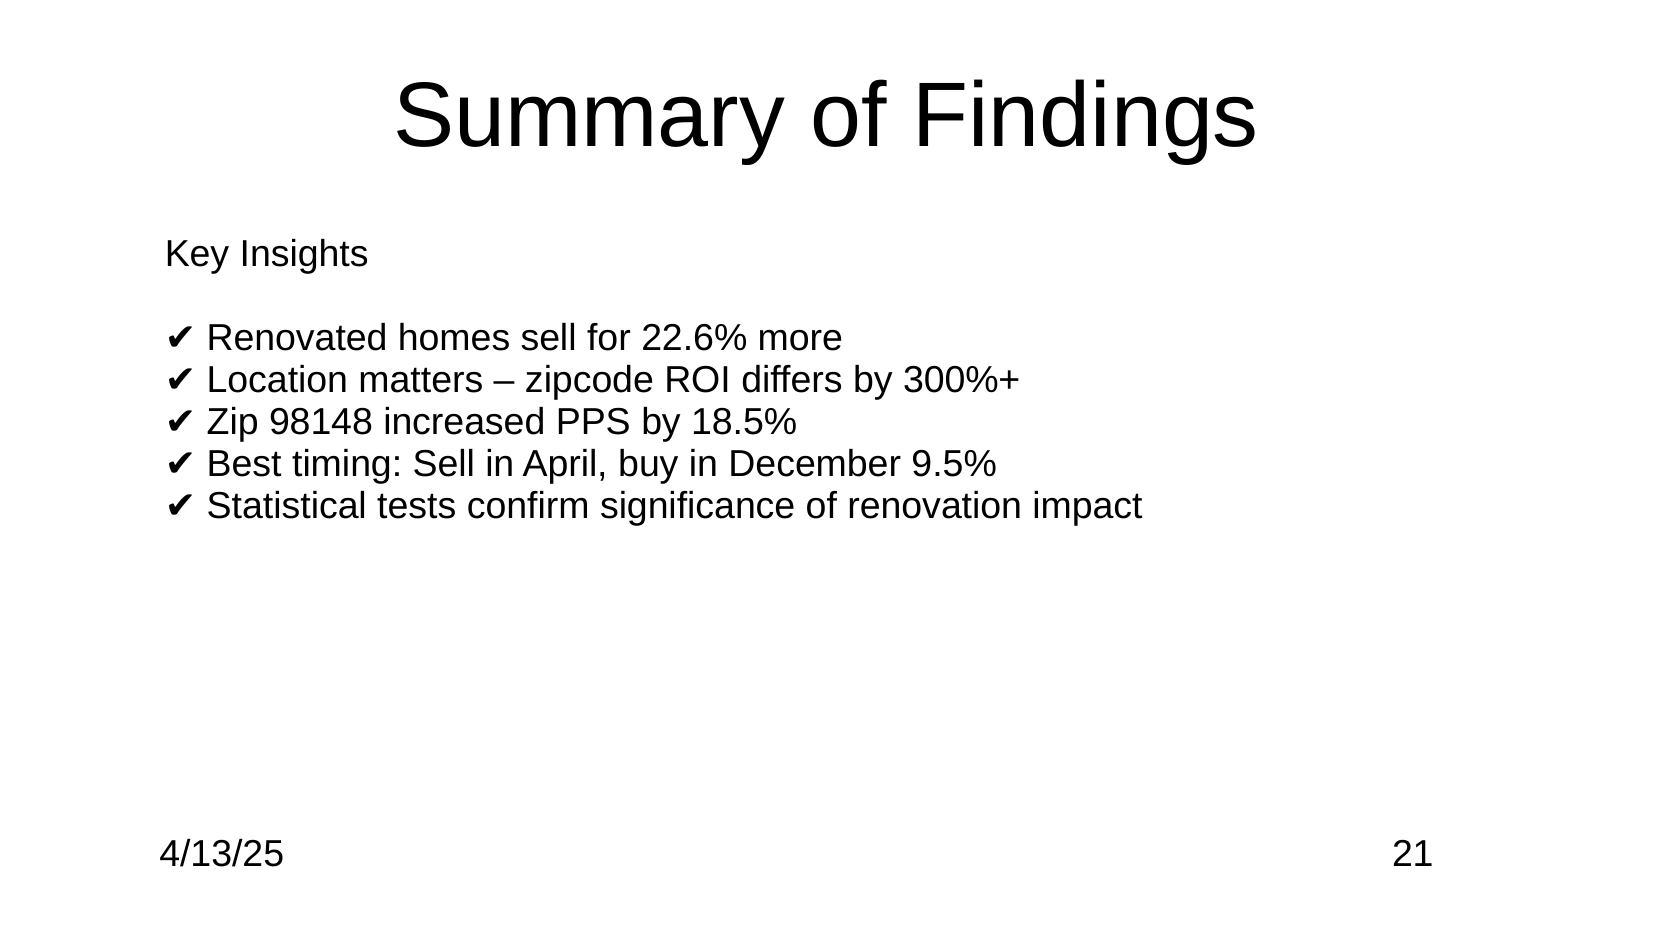

# Summary of Findings
Key Insights
✔ Renovated homes sell for 22.6% more
✔ Location matters – zipcode ROI differs by 300%+
✔ Zip 98148 increased PPS by 18.5%
✔ Best timing: Sell in April, buy in December 9.5%
✔ Statistical tests confirm significance of renovation impact